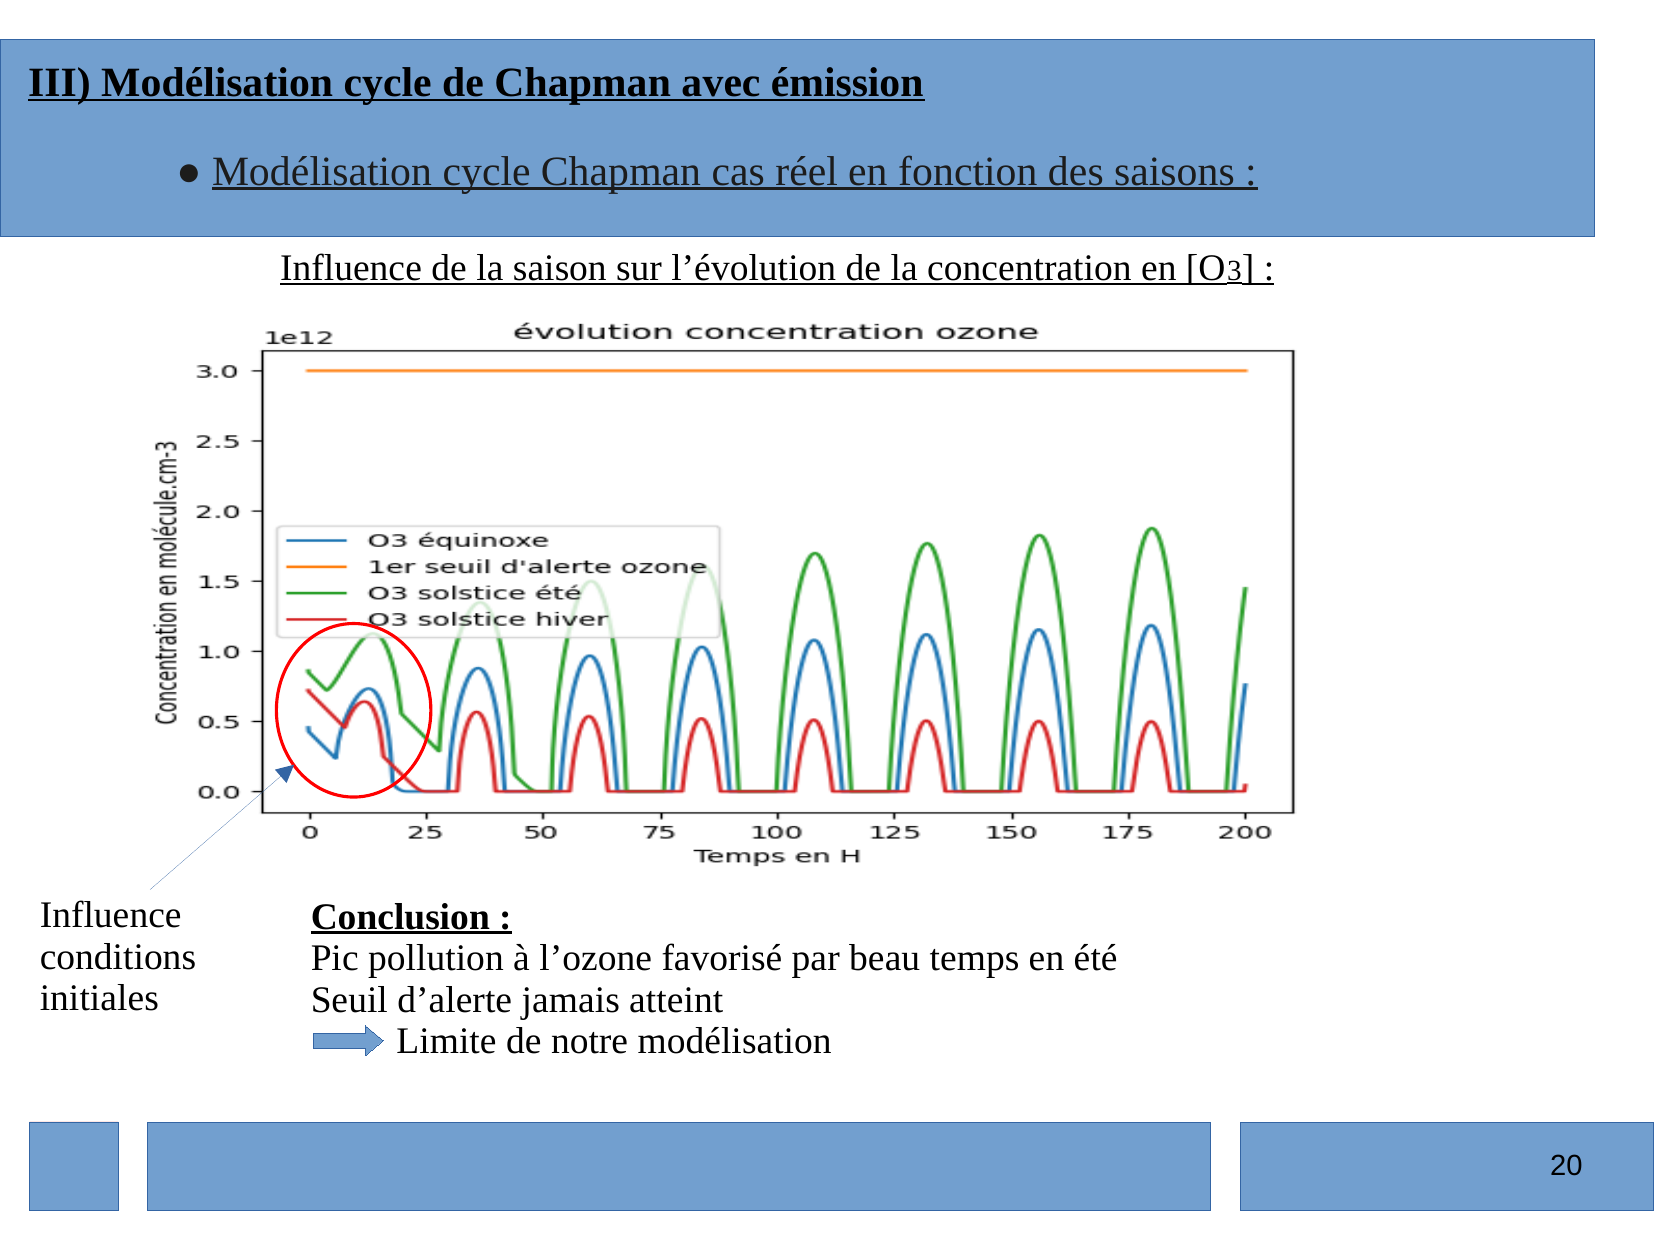

III) Modélisation cycle de Chapman avec émission
● Modélisation cycle Chapman cas réel en fonction des saisons :
Influence de la saison sur l’évolution de la concentration en [O3] :
Influence conditions initiales
Conclusion :
Pic pollution à l’ozone favorisé par beau temps en été
Seuil d’alerte jamais atteint
 Limite de notre modélisation
20